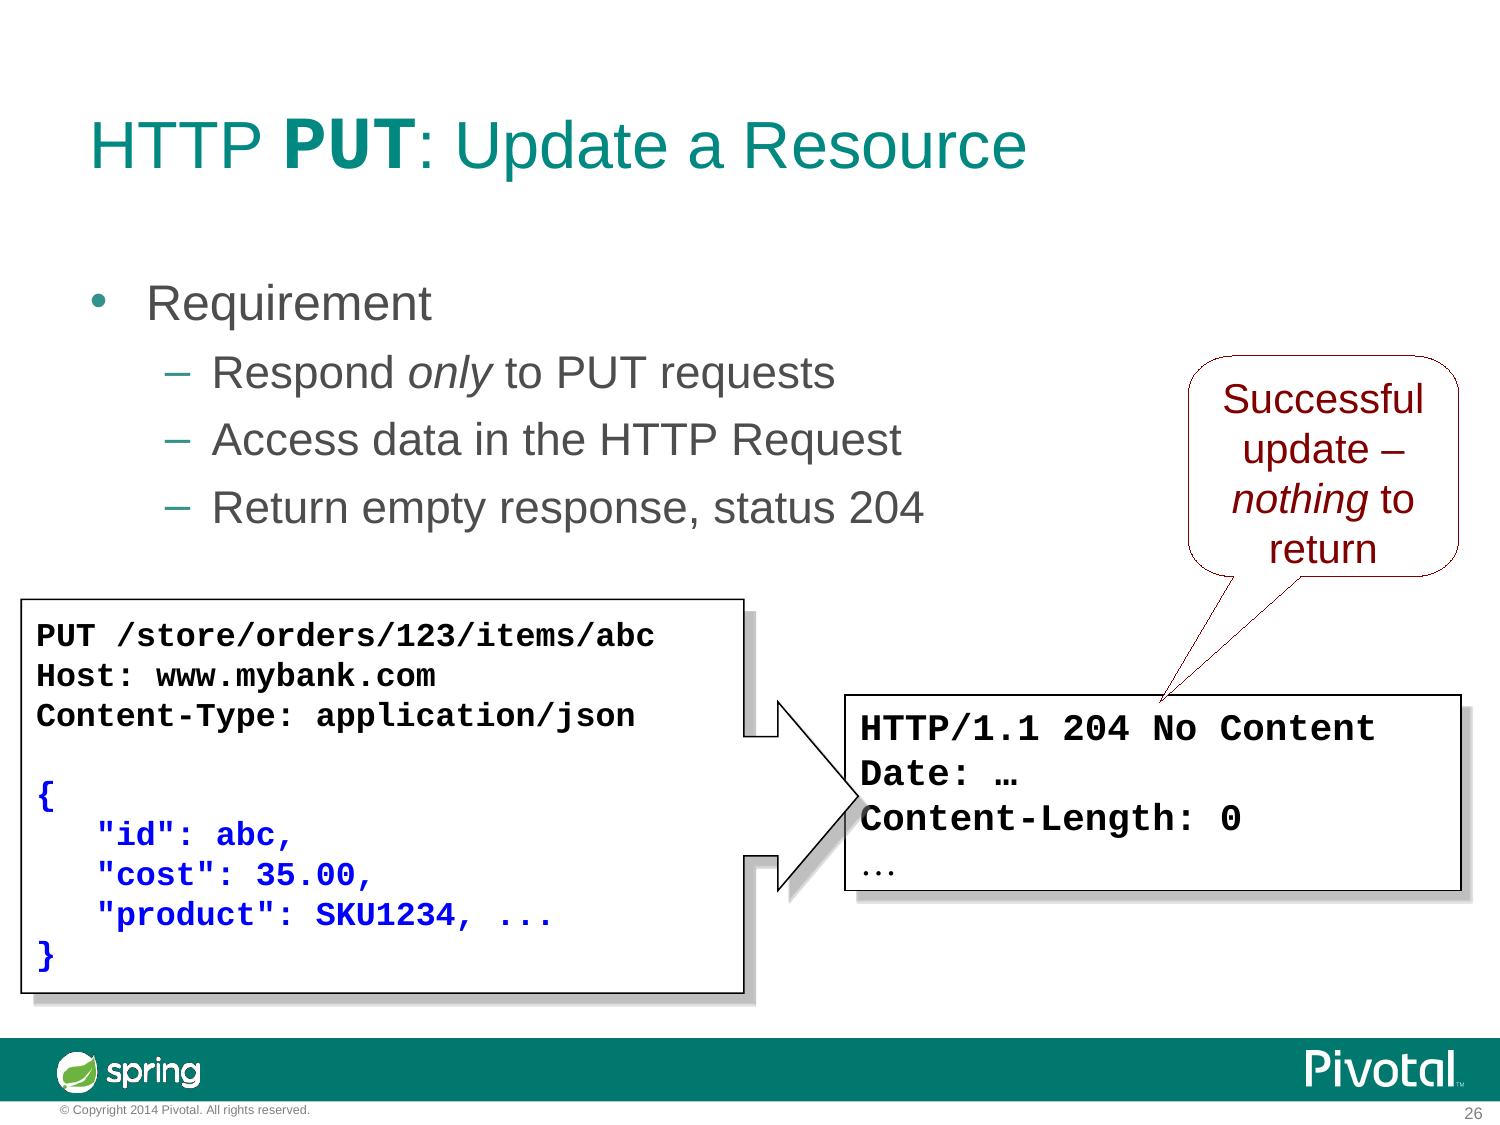

# HTTP PUT: Update a Resource
Requirement
Respond only to PUT requests
Access data in the HTTP Request
Return empty response, status 204
Successful update – nothing to return
PUT /store/orders/123/items/abc
Host: www.mybank.com
Content-Type: application/json
{
 "id": abc,
 "cost": 35.00,
 "product": SKU1234, ...
}
HTTP/1.1 204 No Content
Date: …
Content-Length: 0
…